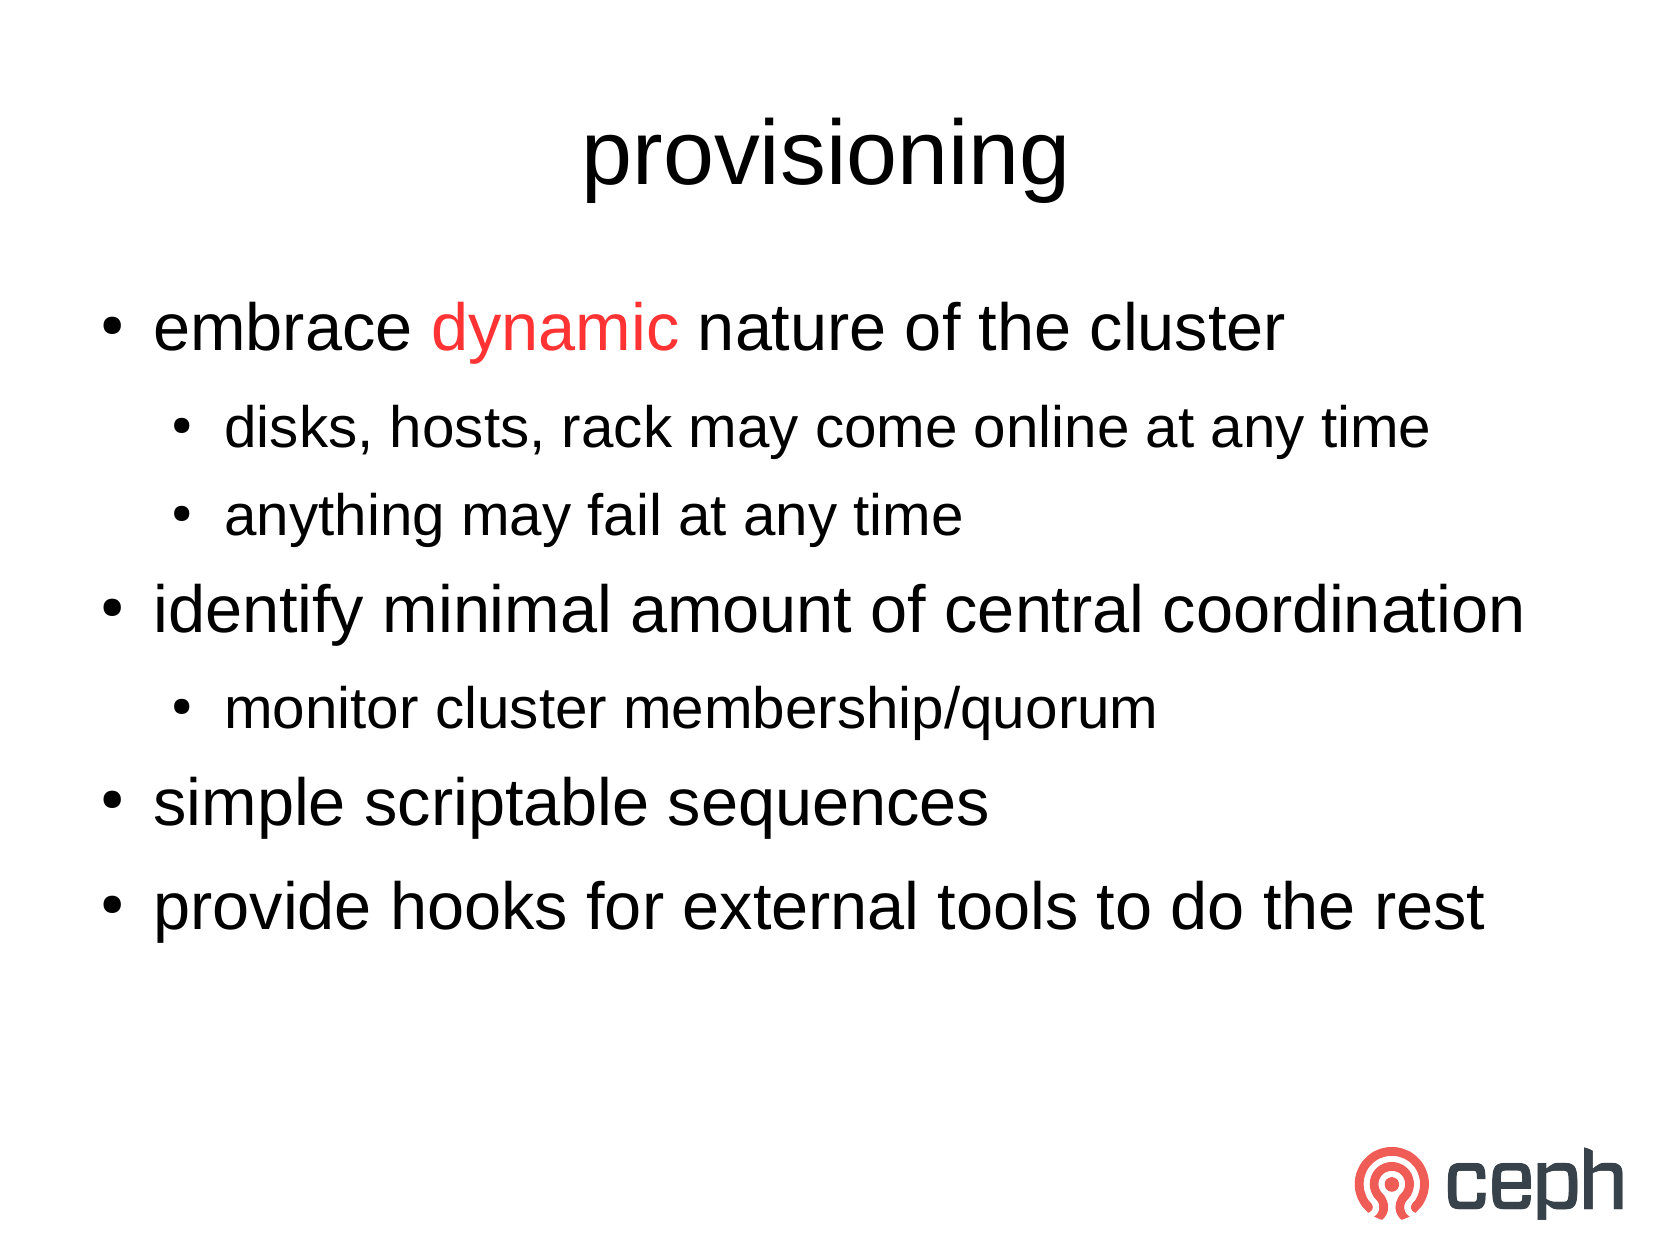

# provisioning
embrace dynamic nature of the cluster
disks, hosts, rack may come online at any time
anything may fail at any time
identify minimal amount of central coordination
monitor cluster membership/quorum
simple scriptable sequences
provide hooks for external tools to do the rest